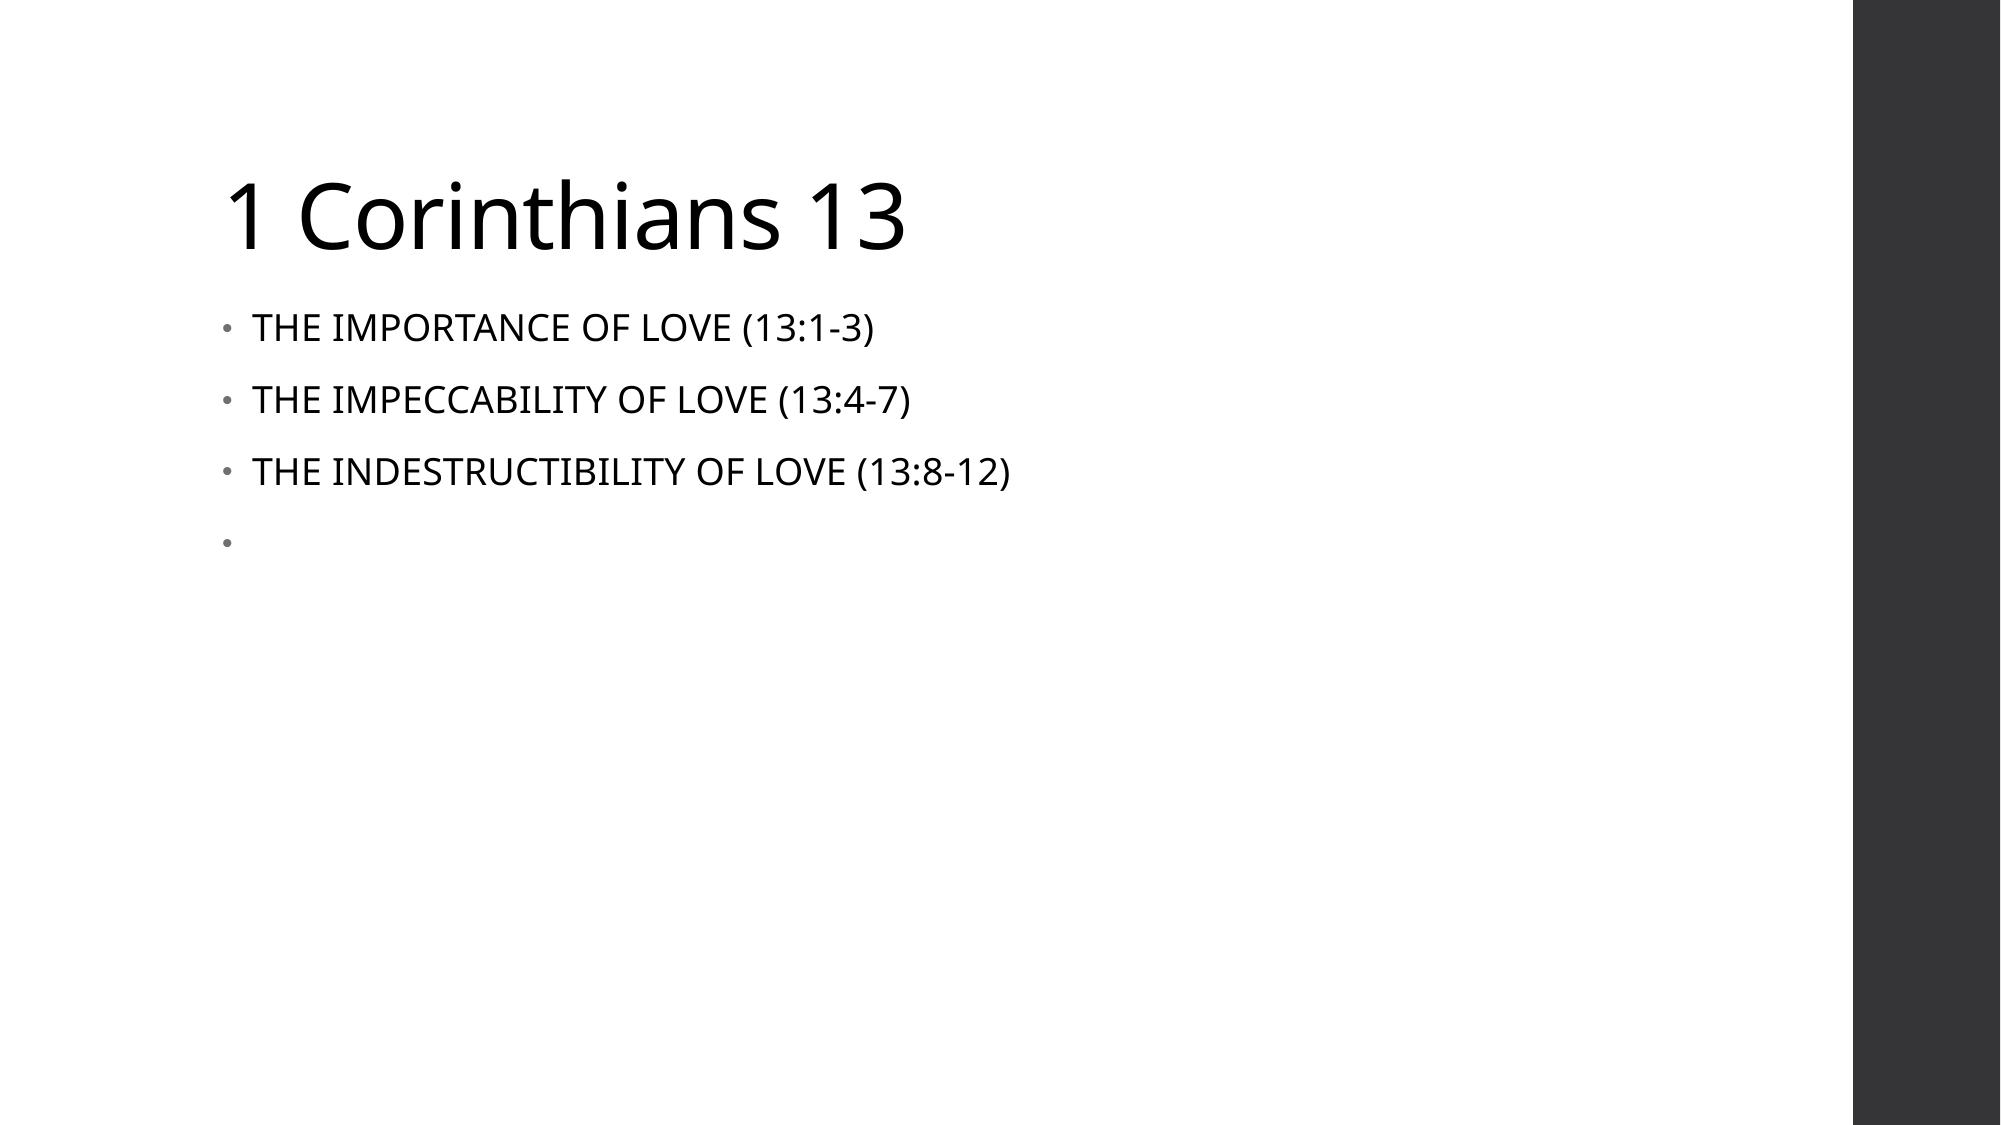

# 1 Corinthians 13
THE IMPORTANCE OF LOVE (13:1-3)
THE IMPECCABILITY OF LOVE (13:4-7)
THE INDESTRUCTIBILITY OF LOVE (13:8-12)